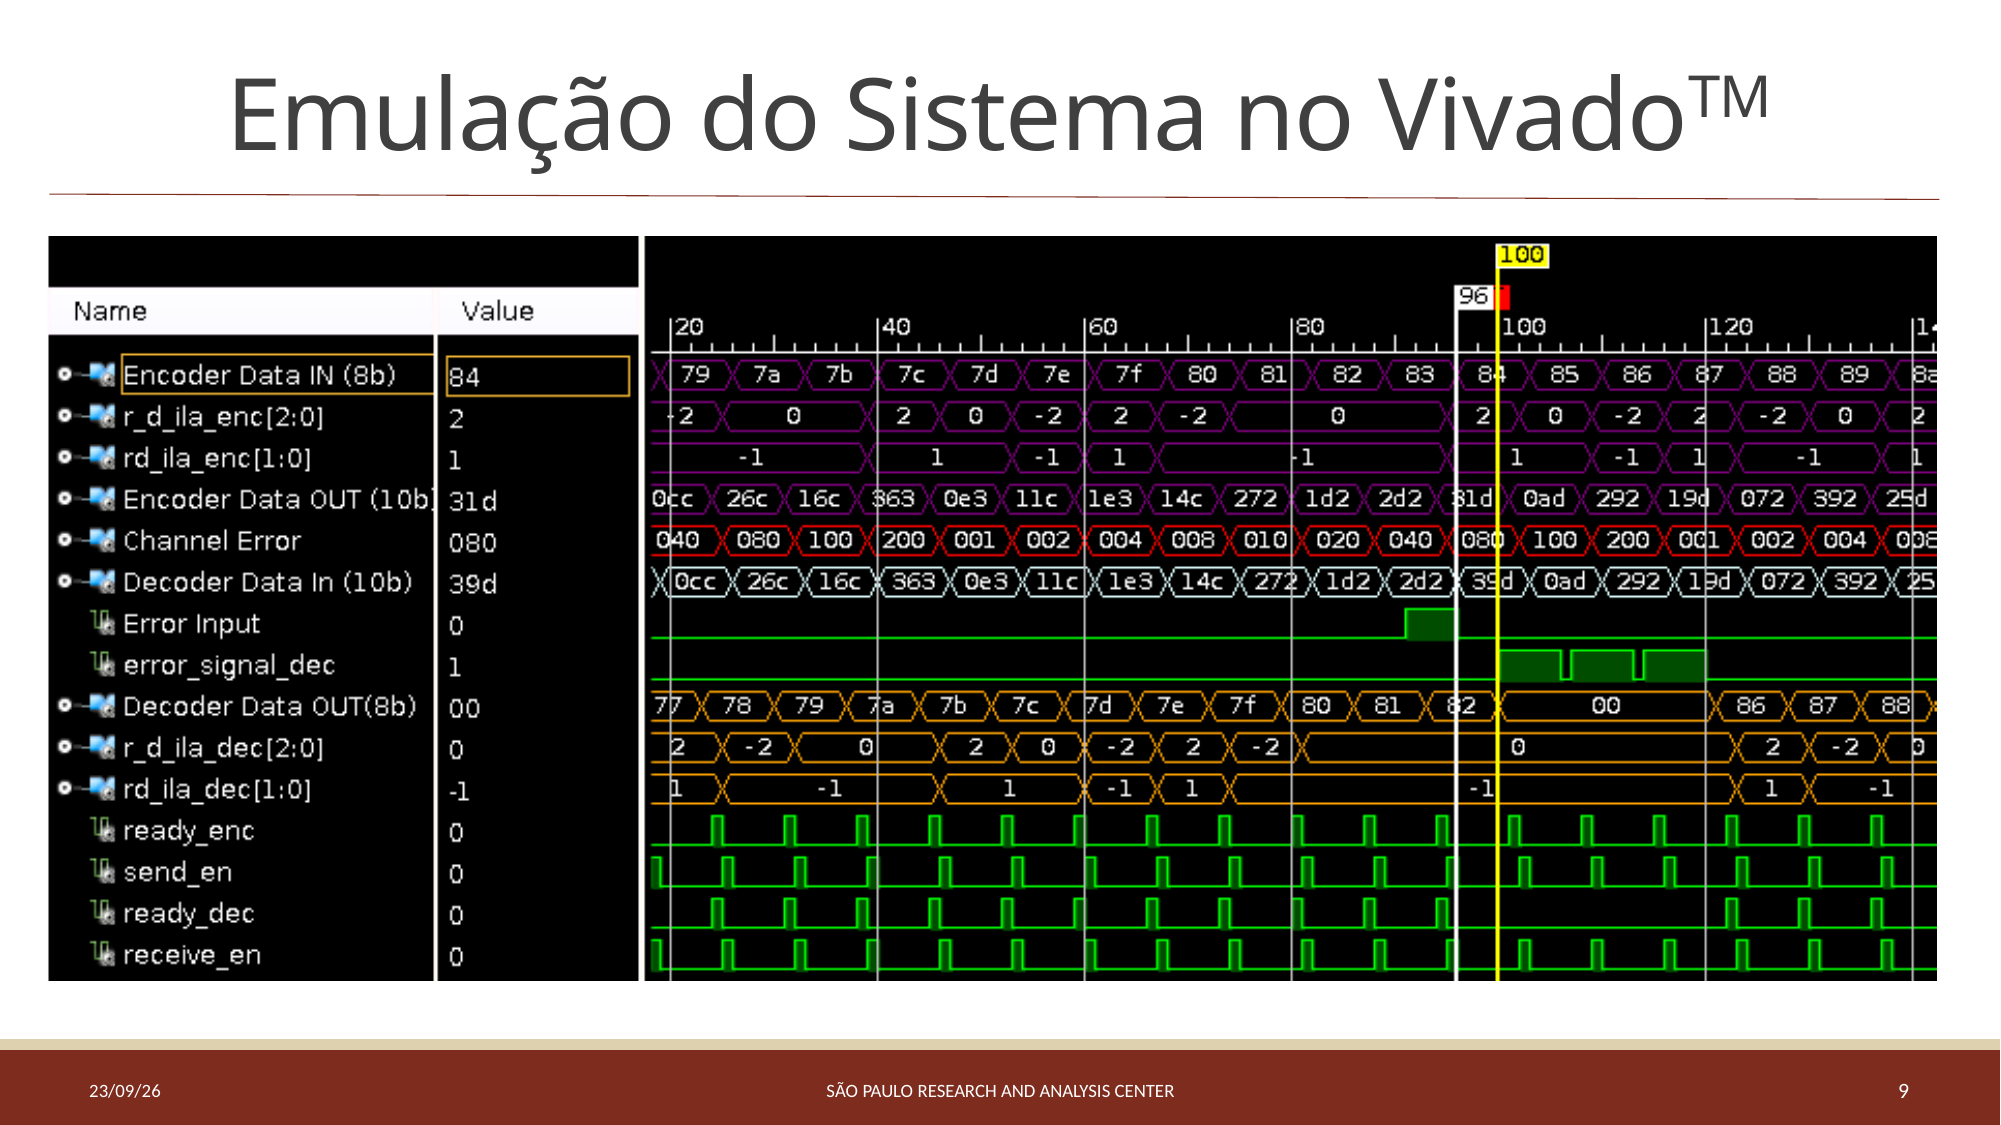

# Emulação do Sistema no VivadoTM
São Paulo Research and Analysis Center